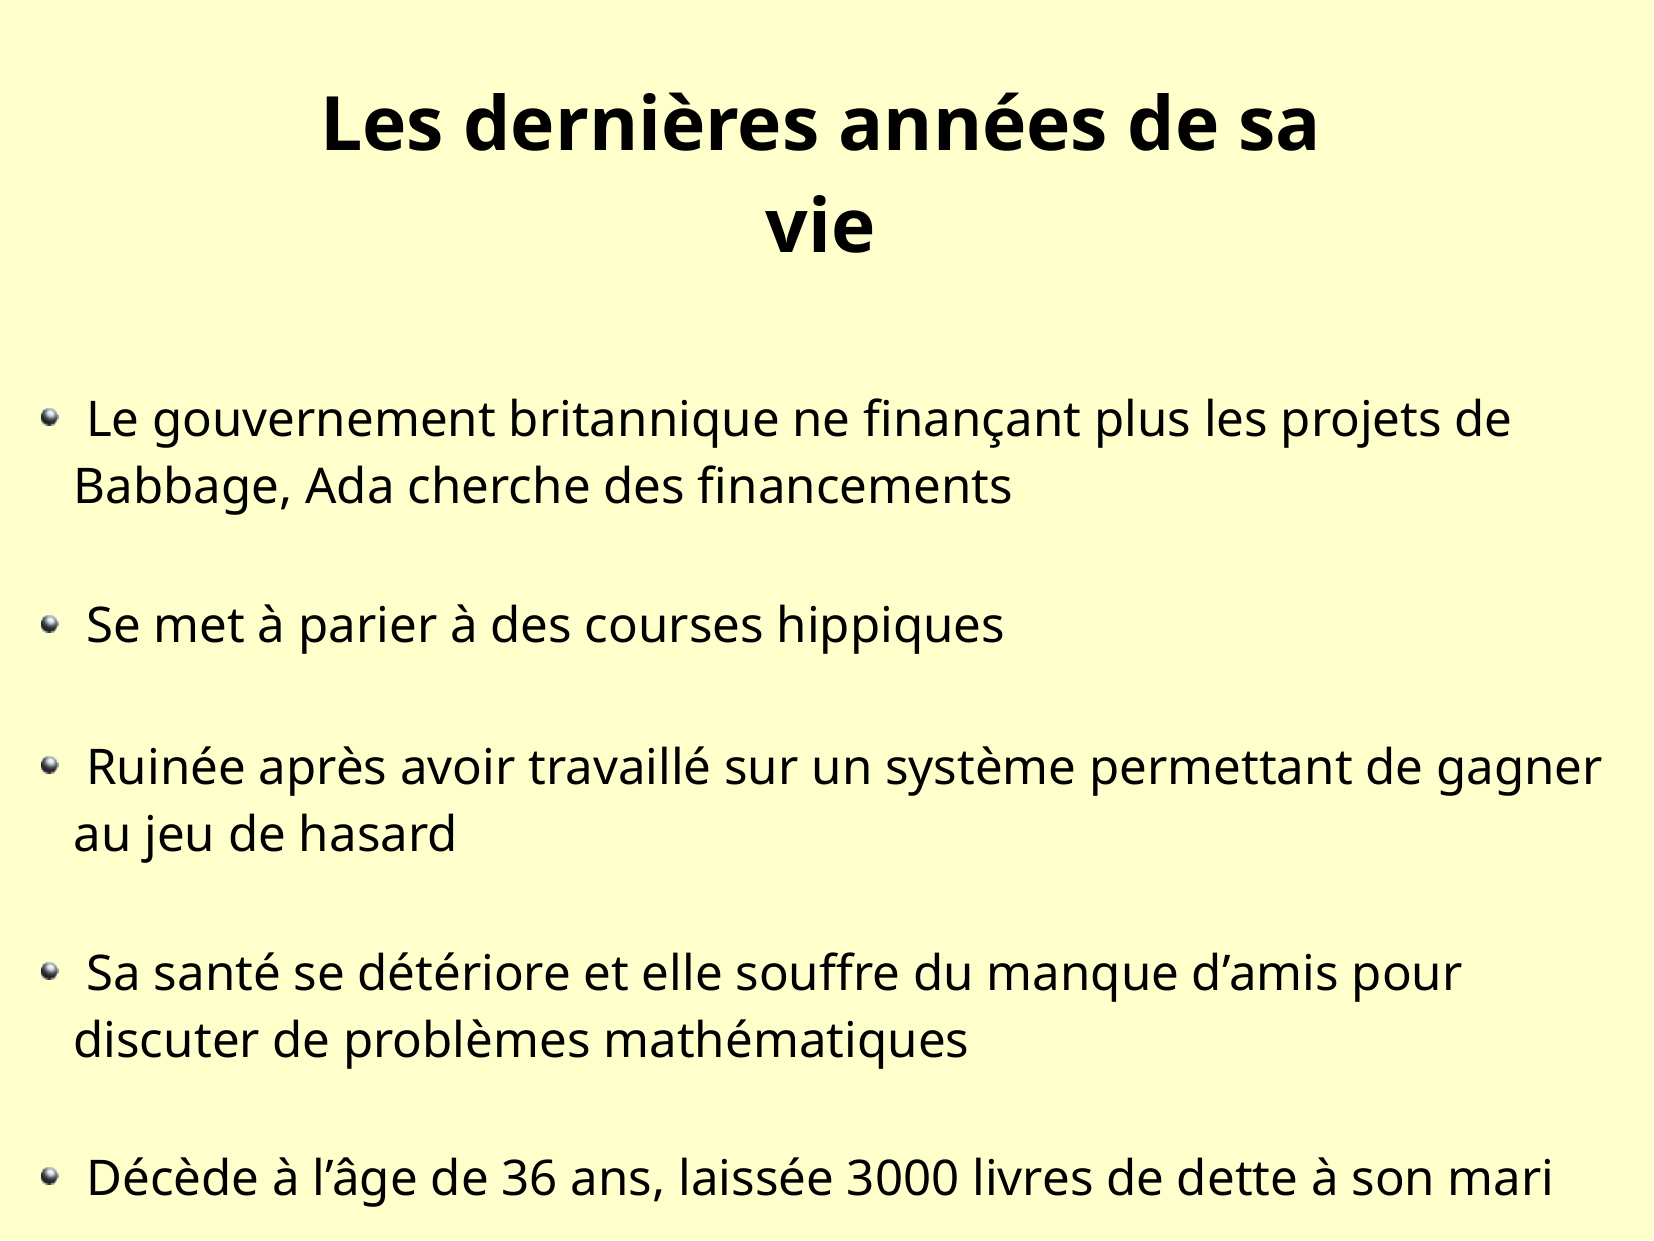

# Les dernières années de sa vie
 Le gouvernement britannique ne finançant plus les projets de Babbage, Ada cherche des financements
 Se met à parier à des courses hippiques
 Ruinée après avoir travaillé sur un système permettant de gagner au jeu de hasard
 Sa santé se détériore et elle souffre du manque d’amis pour discuter de problèmes mathématiques
 Décède à l’âge de 36 ans, laissée 3000 livres de dette à son mari